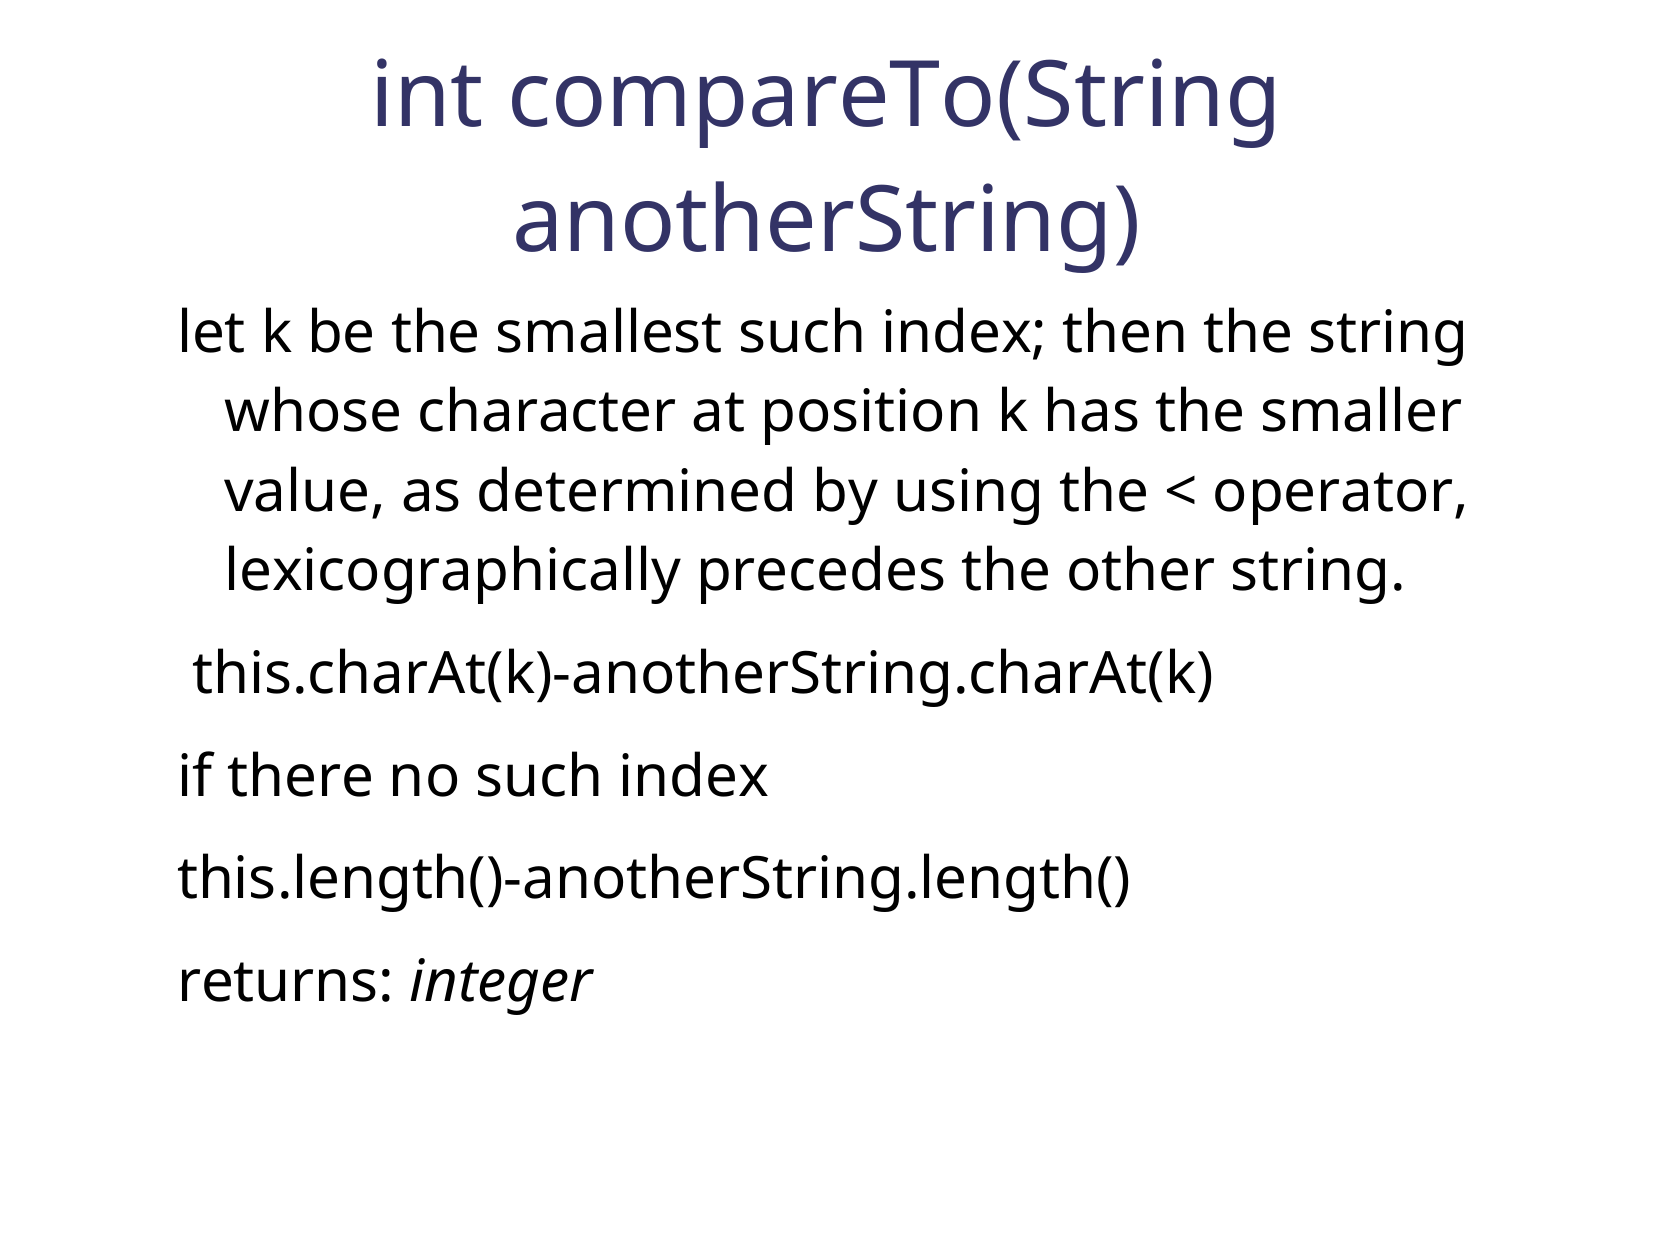

# int compareTo(String anotherString)
let k be the smallest such index; then the string whose character at position k has the smaller value, as determined by using the < operator, lexicographically precedes the other string.
 this.charAt(k)-anotherString.charAt(k)
if there no such index
this.length()-anotherString.length()
returns: integer